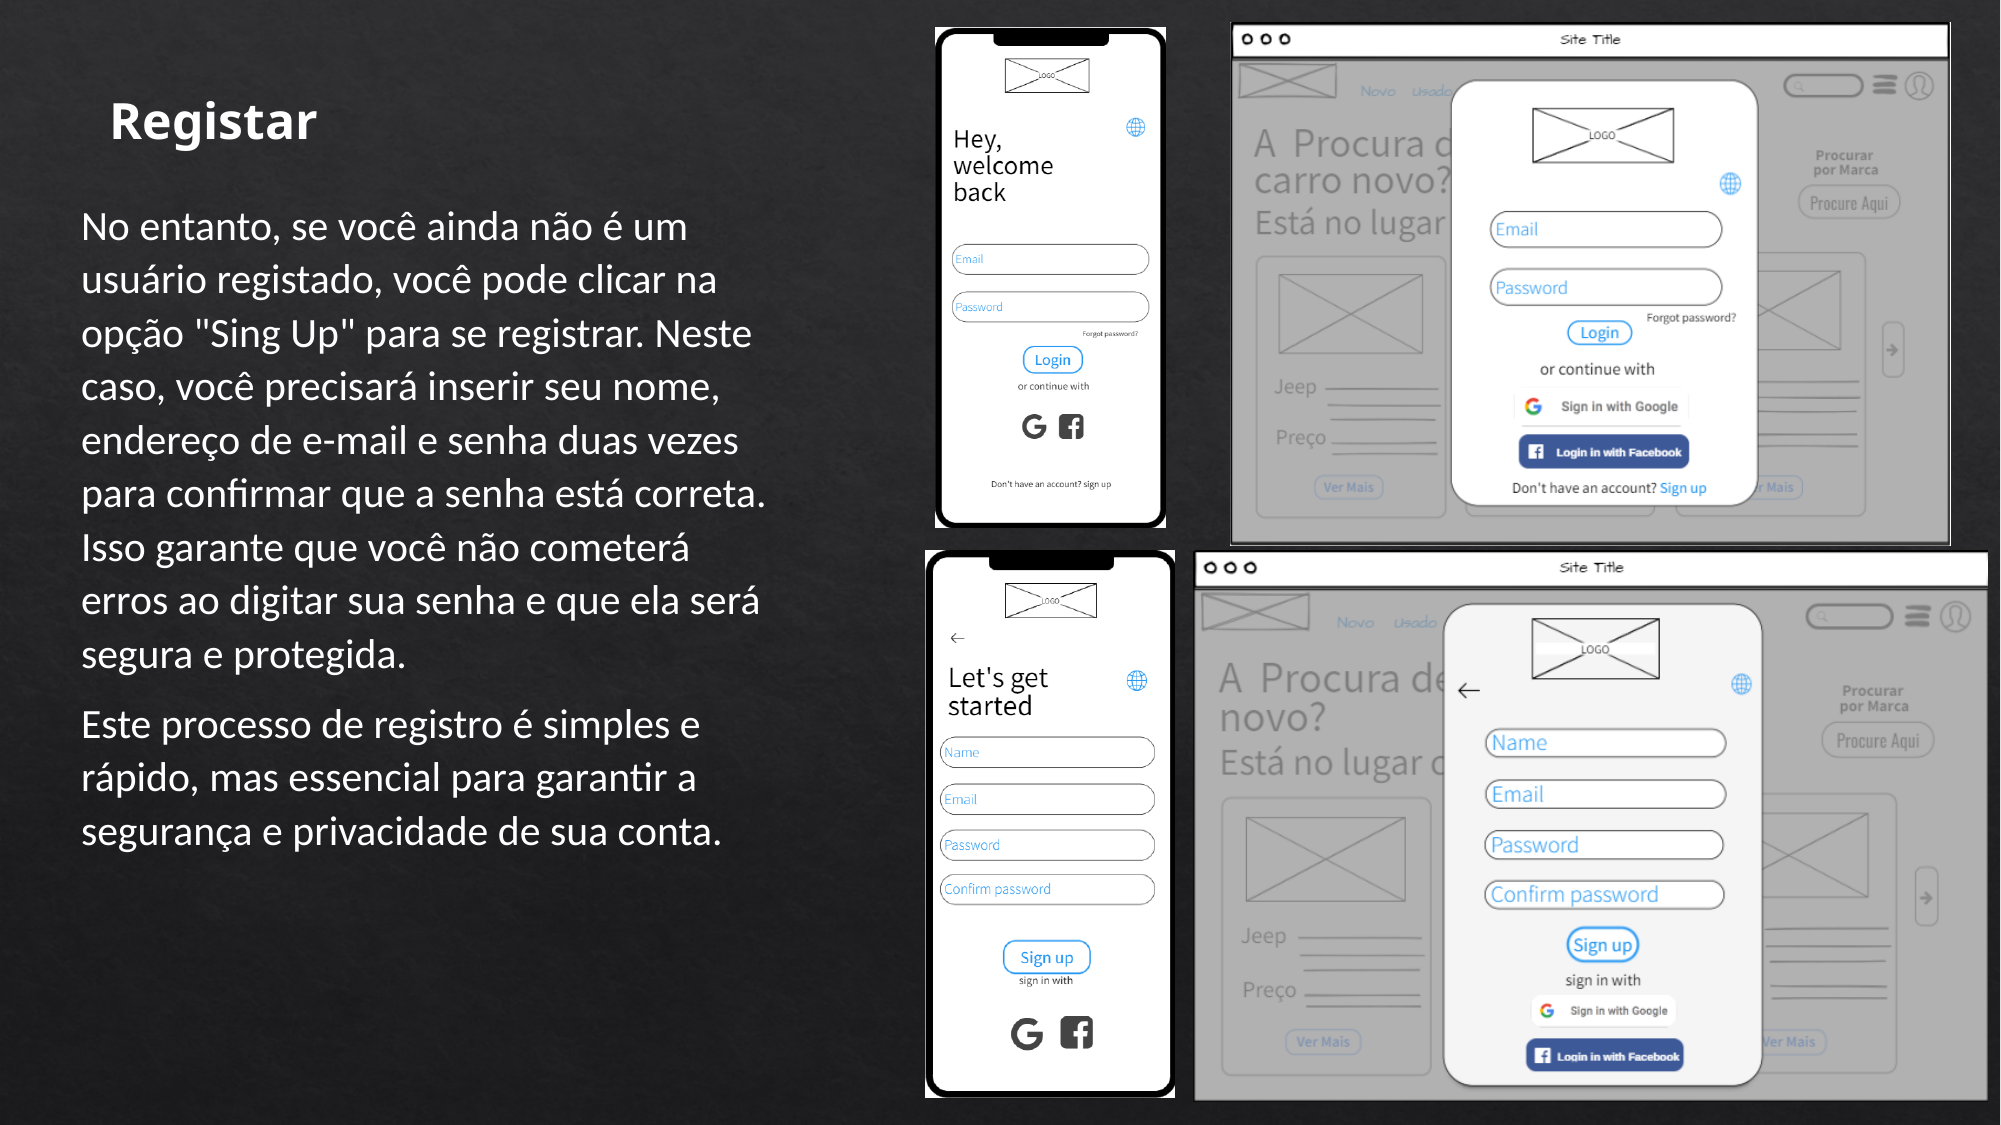

Registar
No entanto, se você ainda não é um usuário registado, você pode clicar na opção "Sing Up" para se registrar. Neste caso, você precisará inserir seu nome, endereço de e-mail e senha duas vezes para confirmar que a senha está correta. Isso garante que você não cometerá erros ao digitar sua senha e que ela será segura e protegida.
Este processo de registro é simples e rápido, mas essencial para garantir a segurança e privacidade de sua conta.